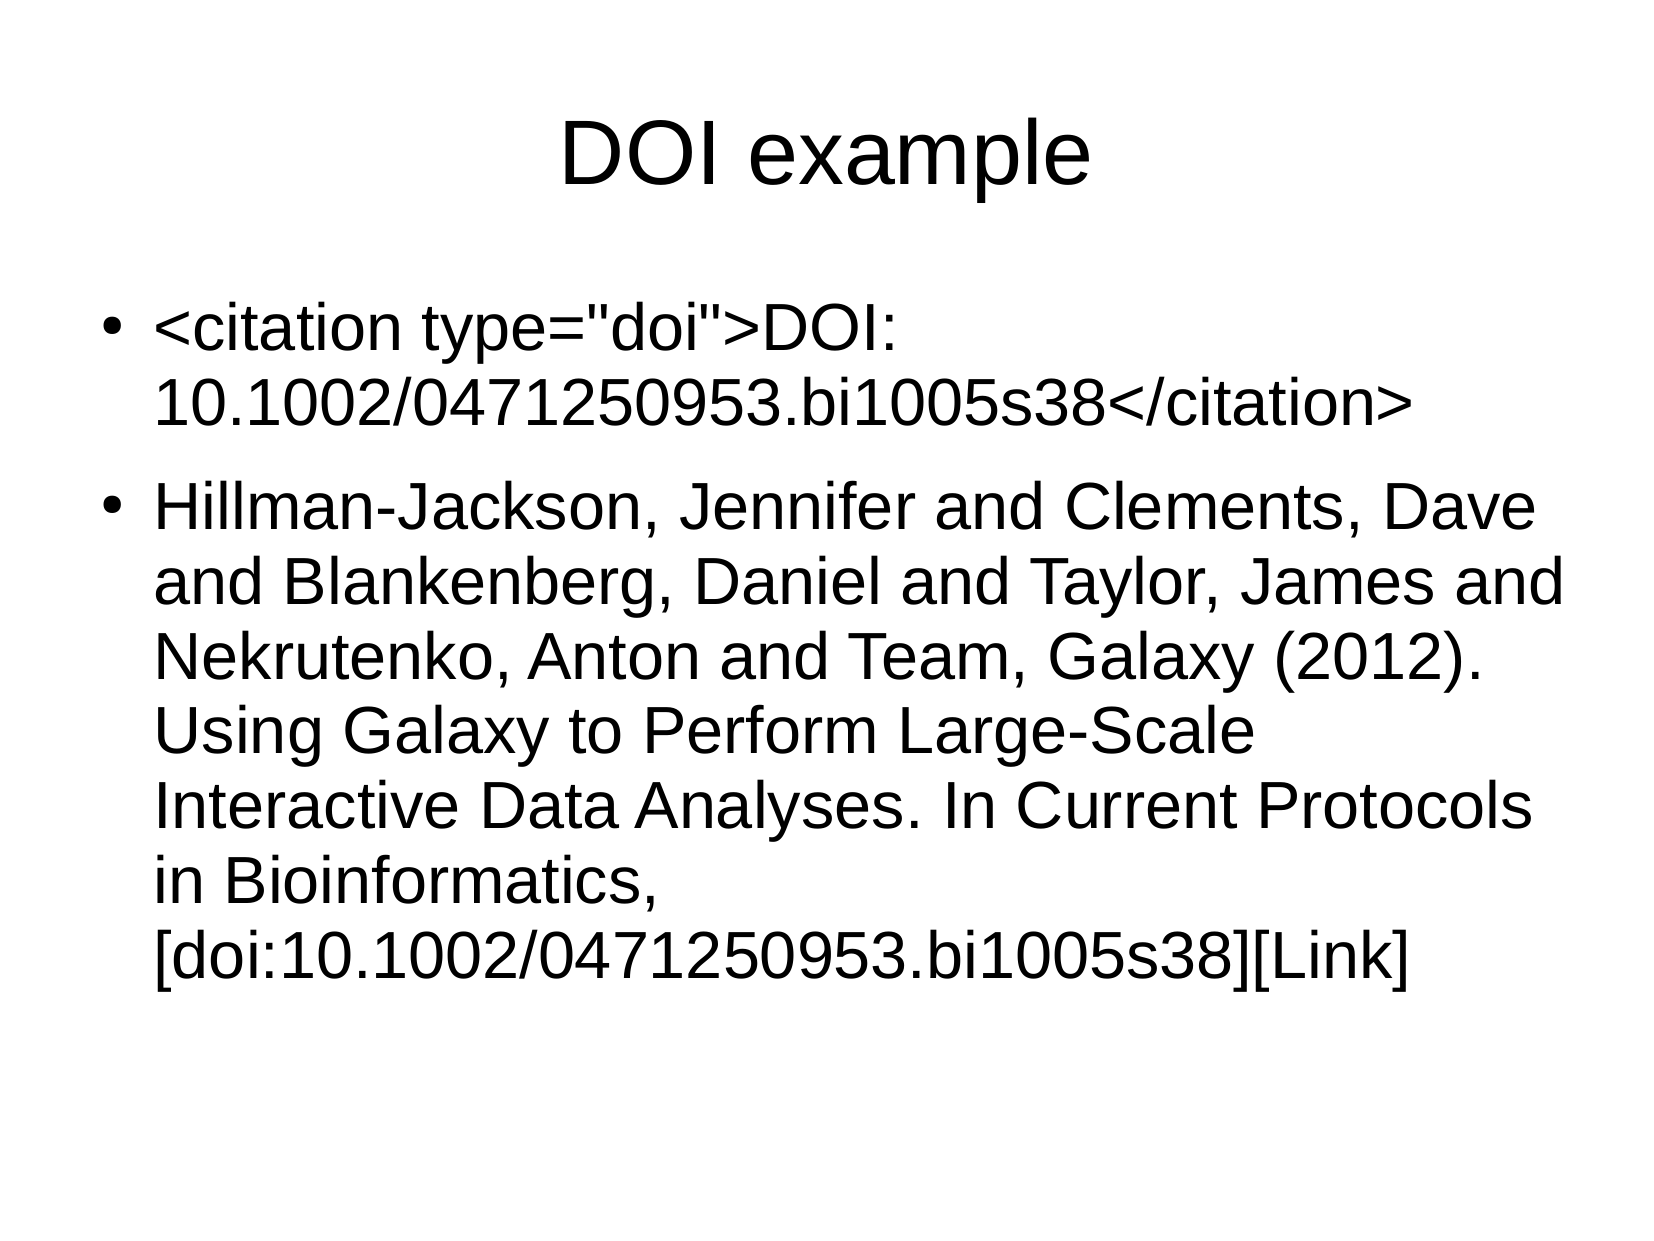

# DOI example
<citation type="doi">DOI: 10.1002/0471250953.bi1005s38</citation>
Hillman-Jackson, Jennifer and Clements, Dave and Blankenberg, Daniel and Taylor, James and Nekrutenko, Anton and Team, Galaxy (2012). Using Galaxy to Perform Large-Scale Interactive Data Analyses. In Current Protocols in Bioinformatics, [doi:10.1002/0471250953.bi1005s38][Link]